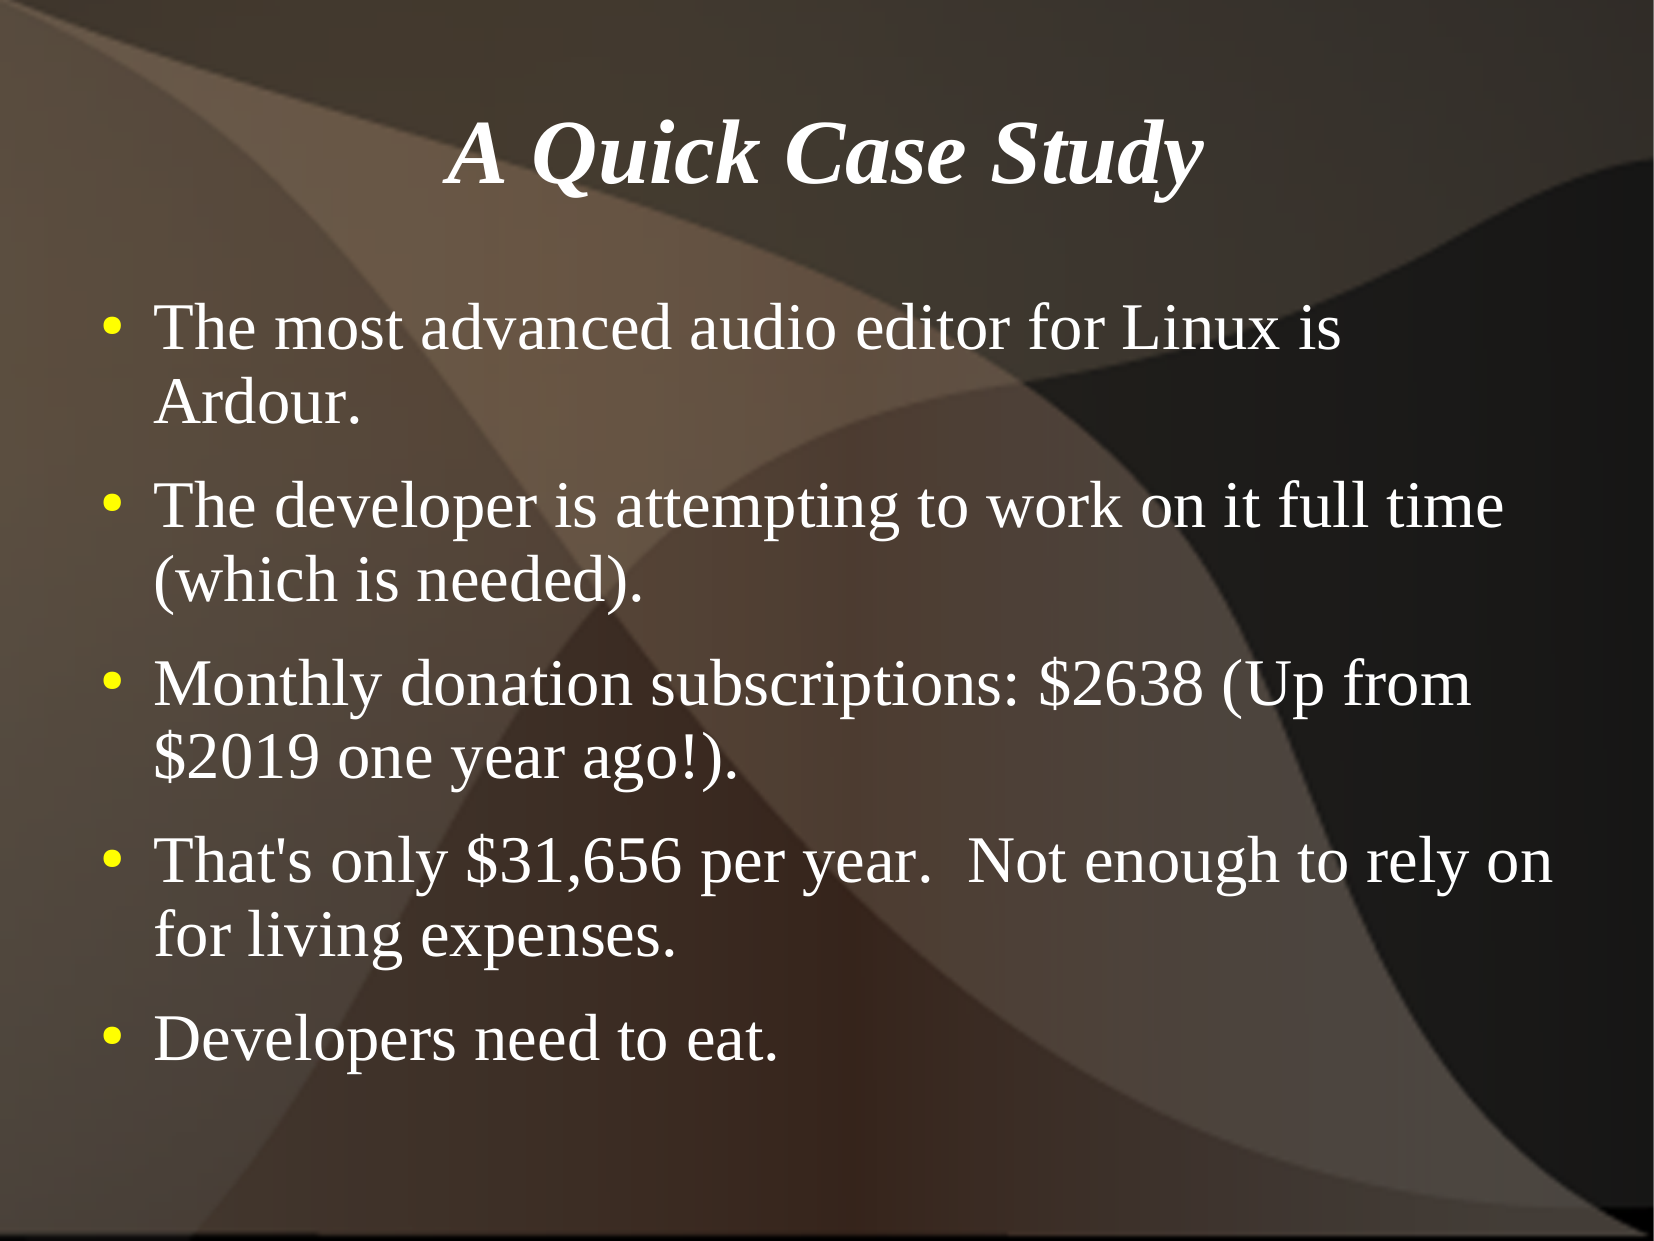

# A Quick Case Study
The most advanced audio editor for Linux is Ardour.
The developer is attempting to work on it full time (which is needed).
Monthly donation subscriptions: $2638 (Up from $2019 one year ago!).
That's only $31,656 per year. Not enough to rely on for living expenses.
Developers need to eat.